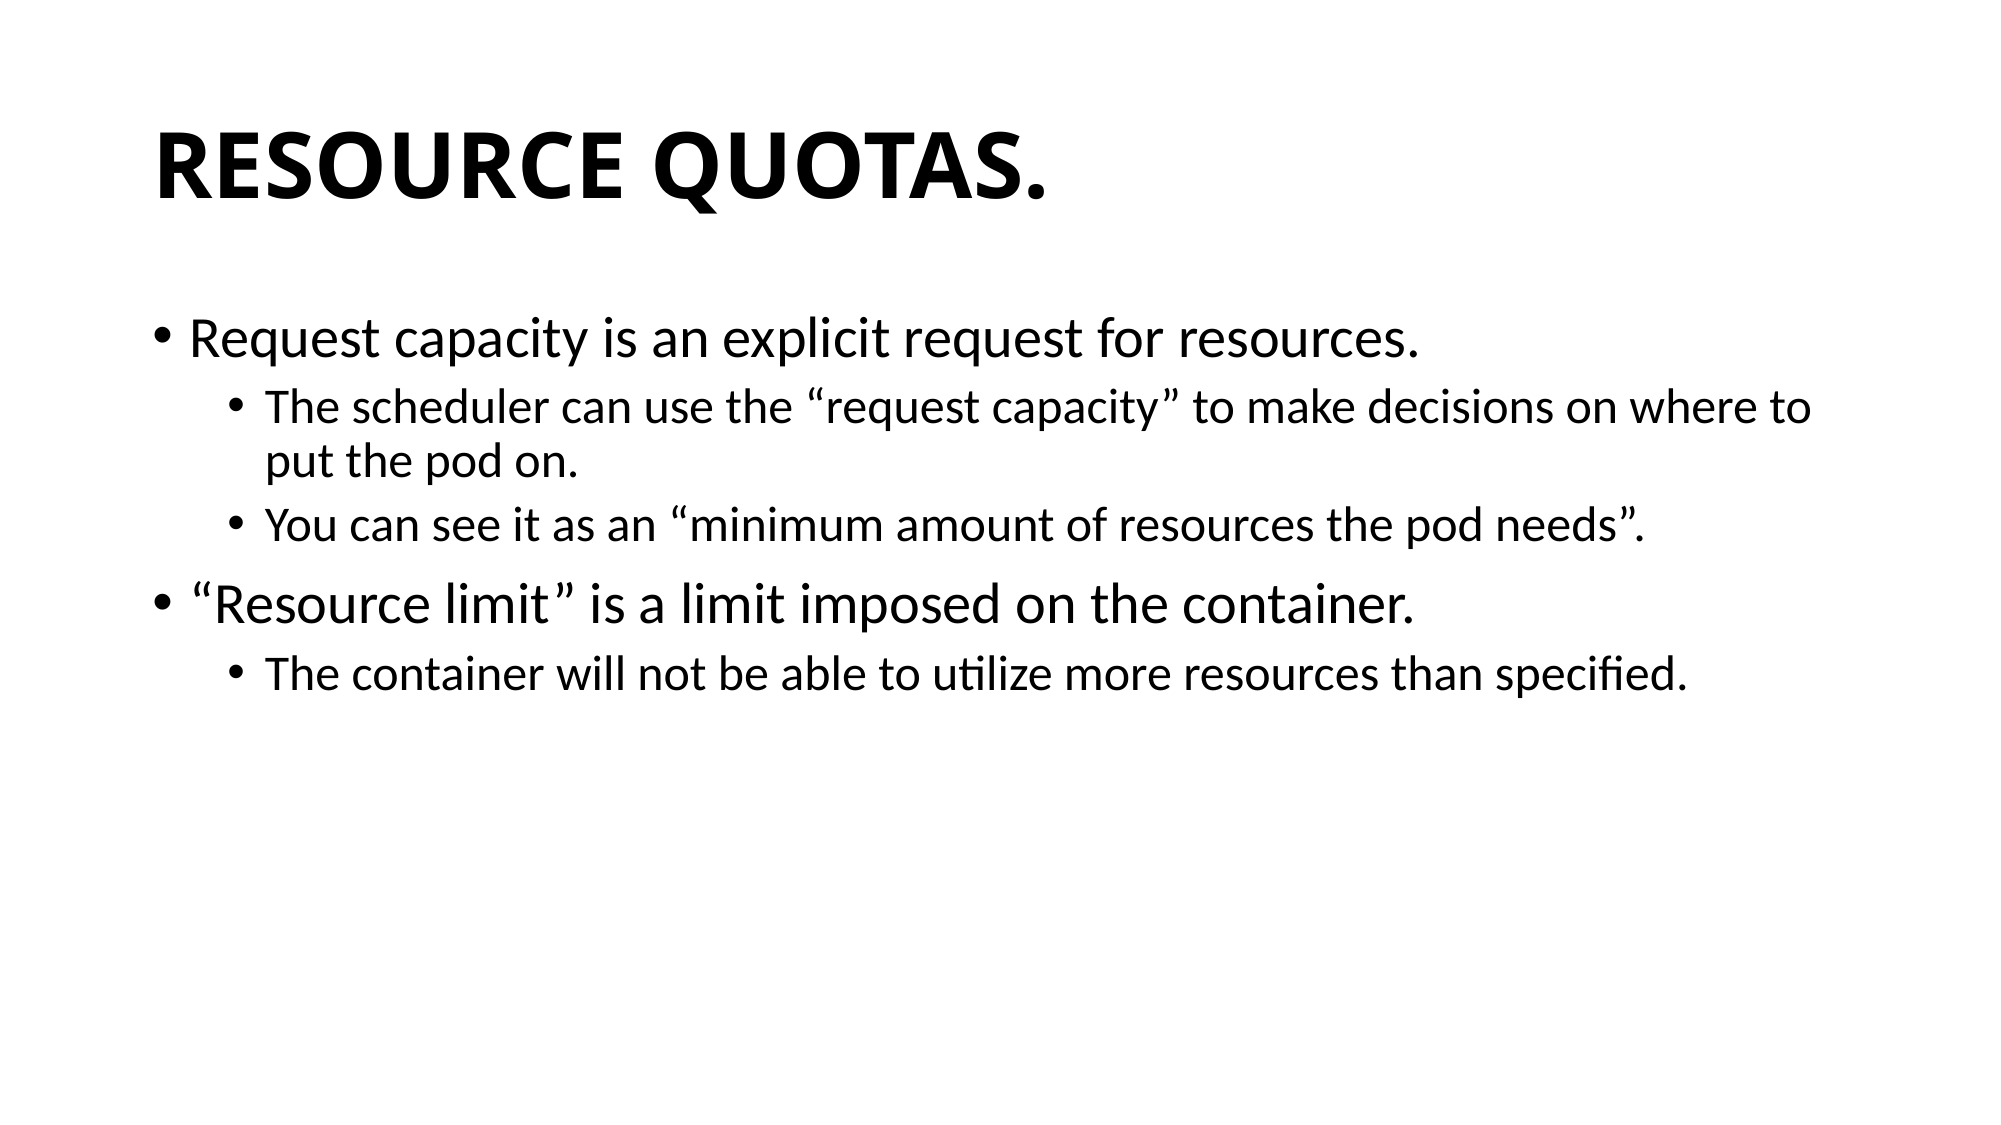

# RESOURCE QUOTAS.
Request capacity is an explicit request for resources.
The scheduler can use the “request capacity” to make decisions on where to put the pod on.
You can see it as an “minimum amount of resources the pod needs”.
“Resource limit” is a limit imposed on the container.
The container will not be able to utilize more resources than specified.